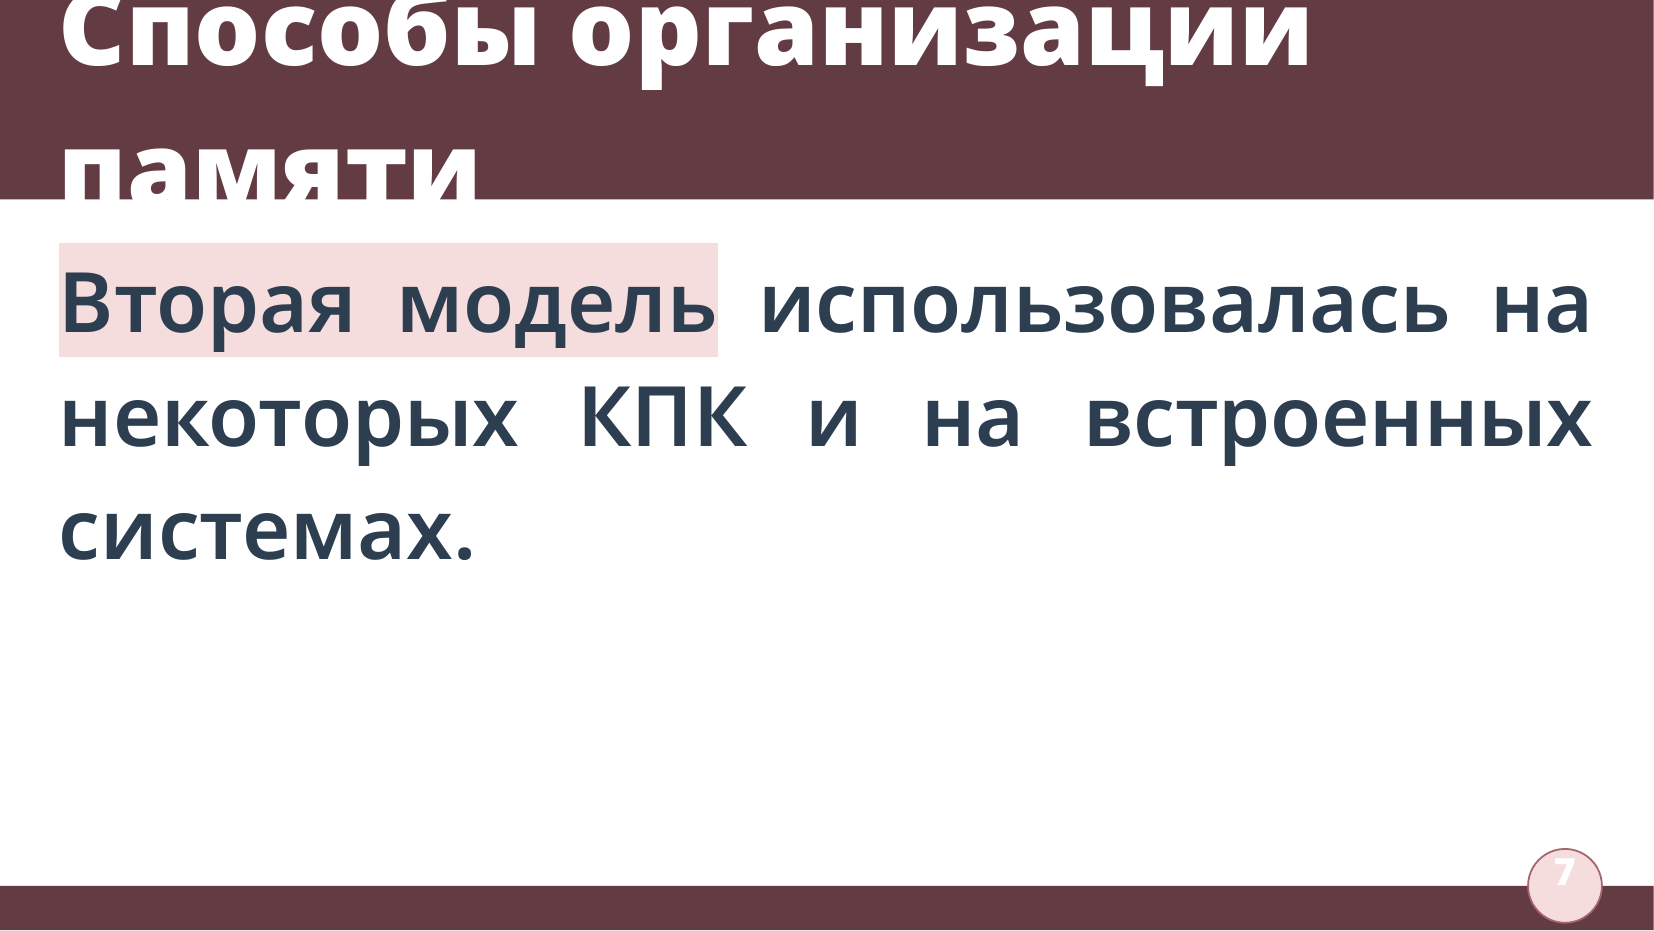

# Способы организации памяти
Вторая модель использовалась на некоторых КПК и на встроенных системах.